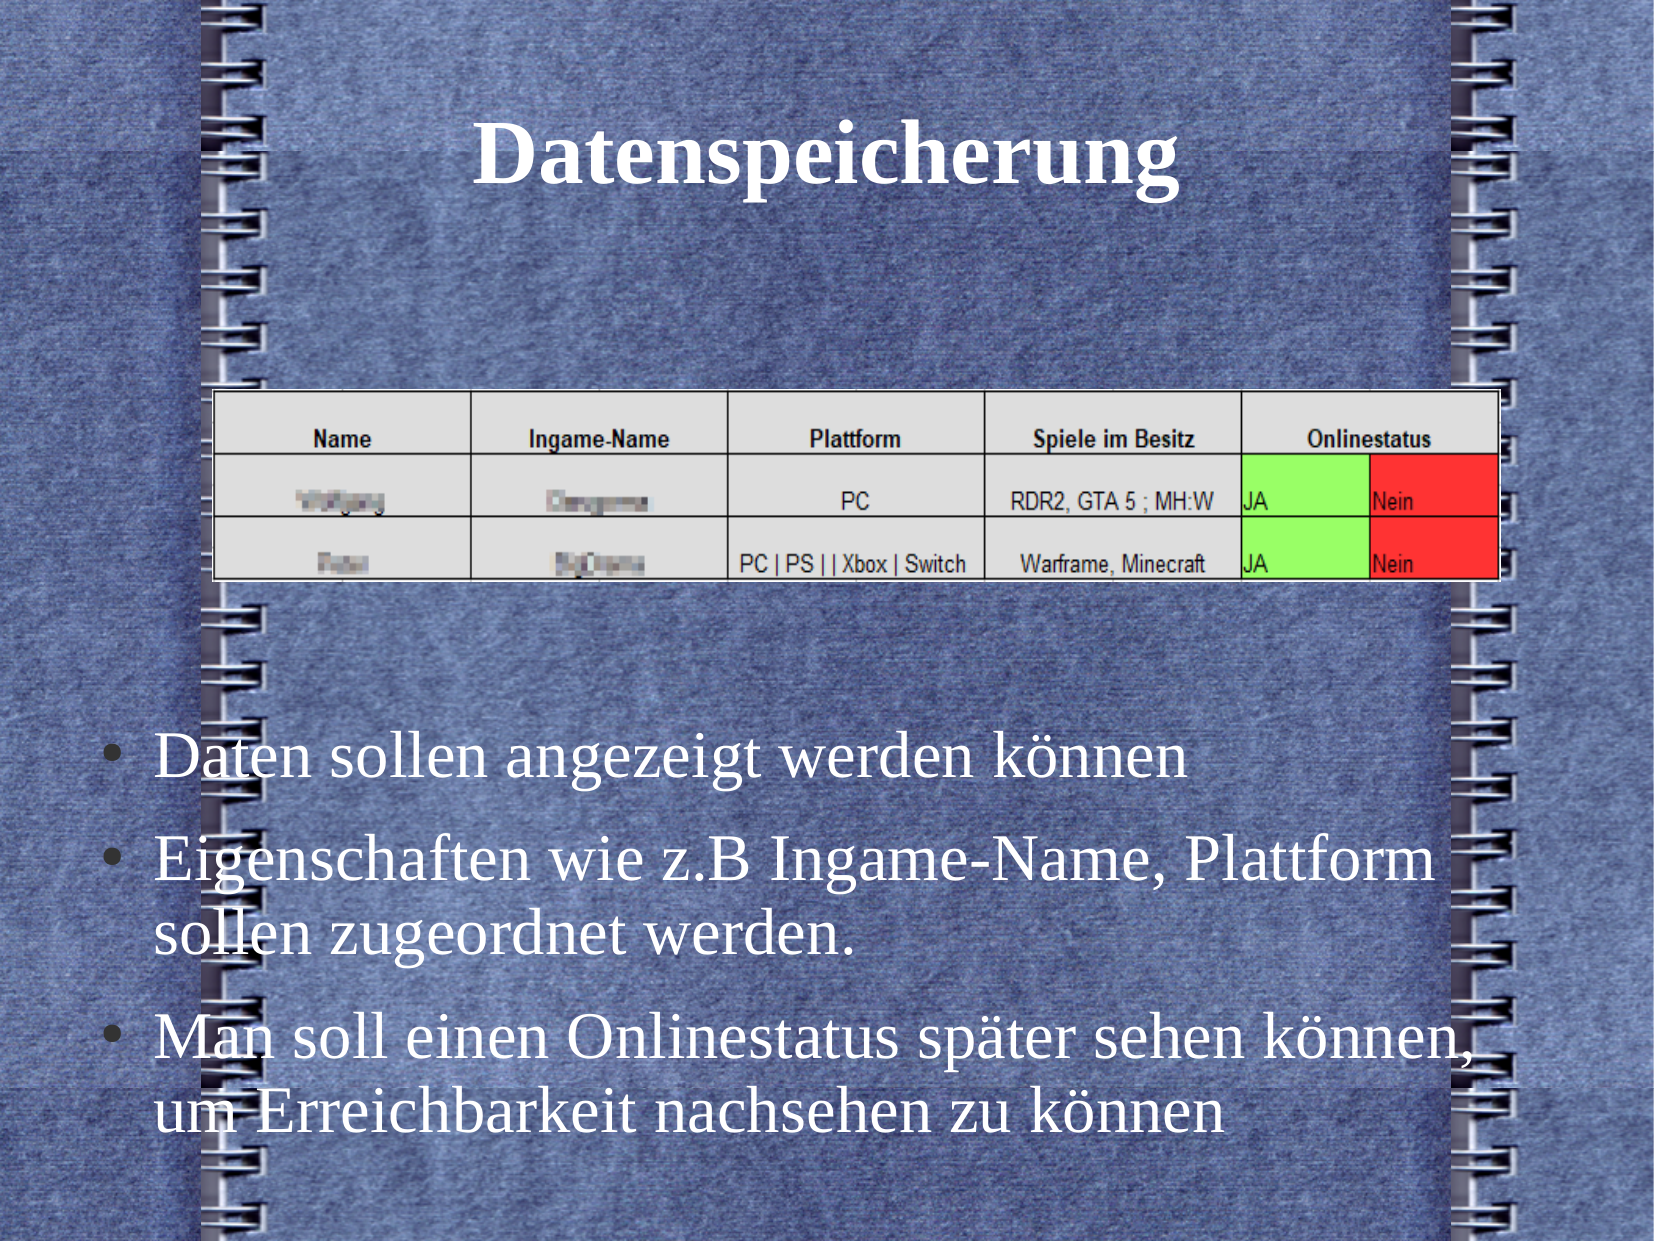

# Datenspeicherung
Daten sollen angezeigt werden können
Eigenschaften wie z.B Ingame-Name, Plattform sollen zugeordnet werden.
Man soll einen Onlinestatus später sehen können, um Erreichbarkeit nachsehen zu können